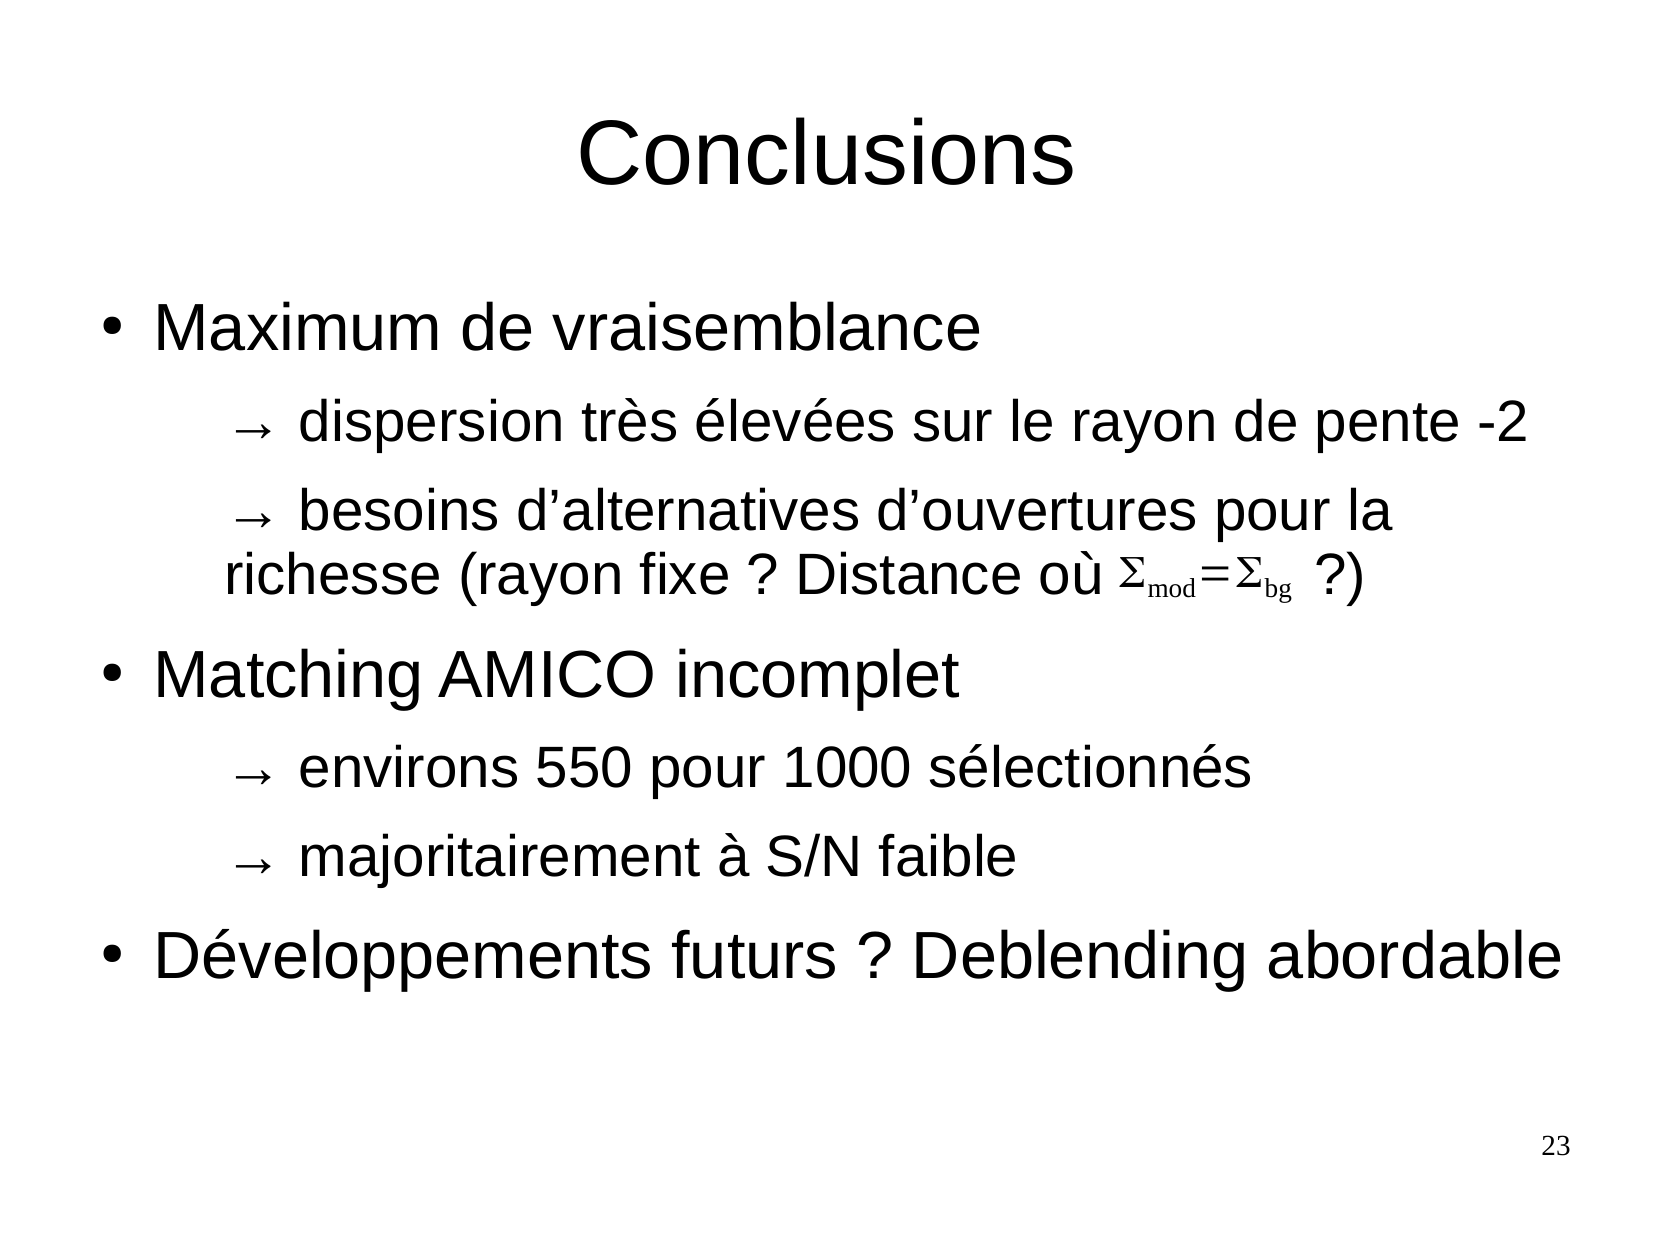

# Conclusions
Maximum de vraisemblance
→ dispersion très élevées sur le rayon de pente -2
→ besoins d’alternatives d’ouvertures pour la richesse (rayon fixe ? Distance où ?)
Matching AMICO incomplet
→ environs 550 pour 1000 sélectionnés
→ majoritairement à S/N faible
Développements futurs ? Deblending abordable
23